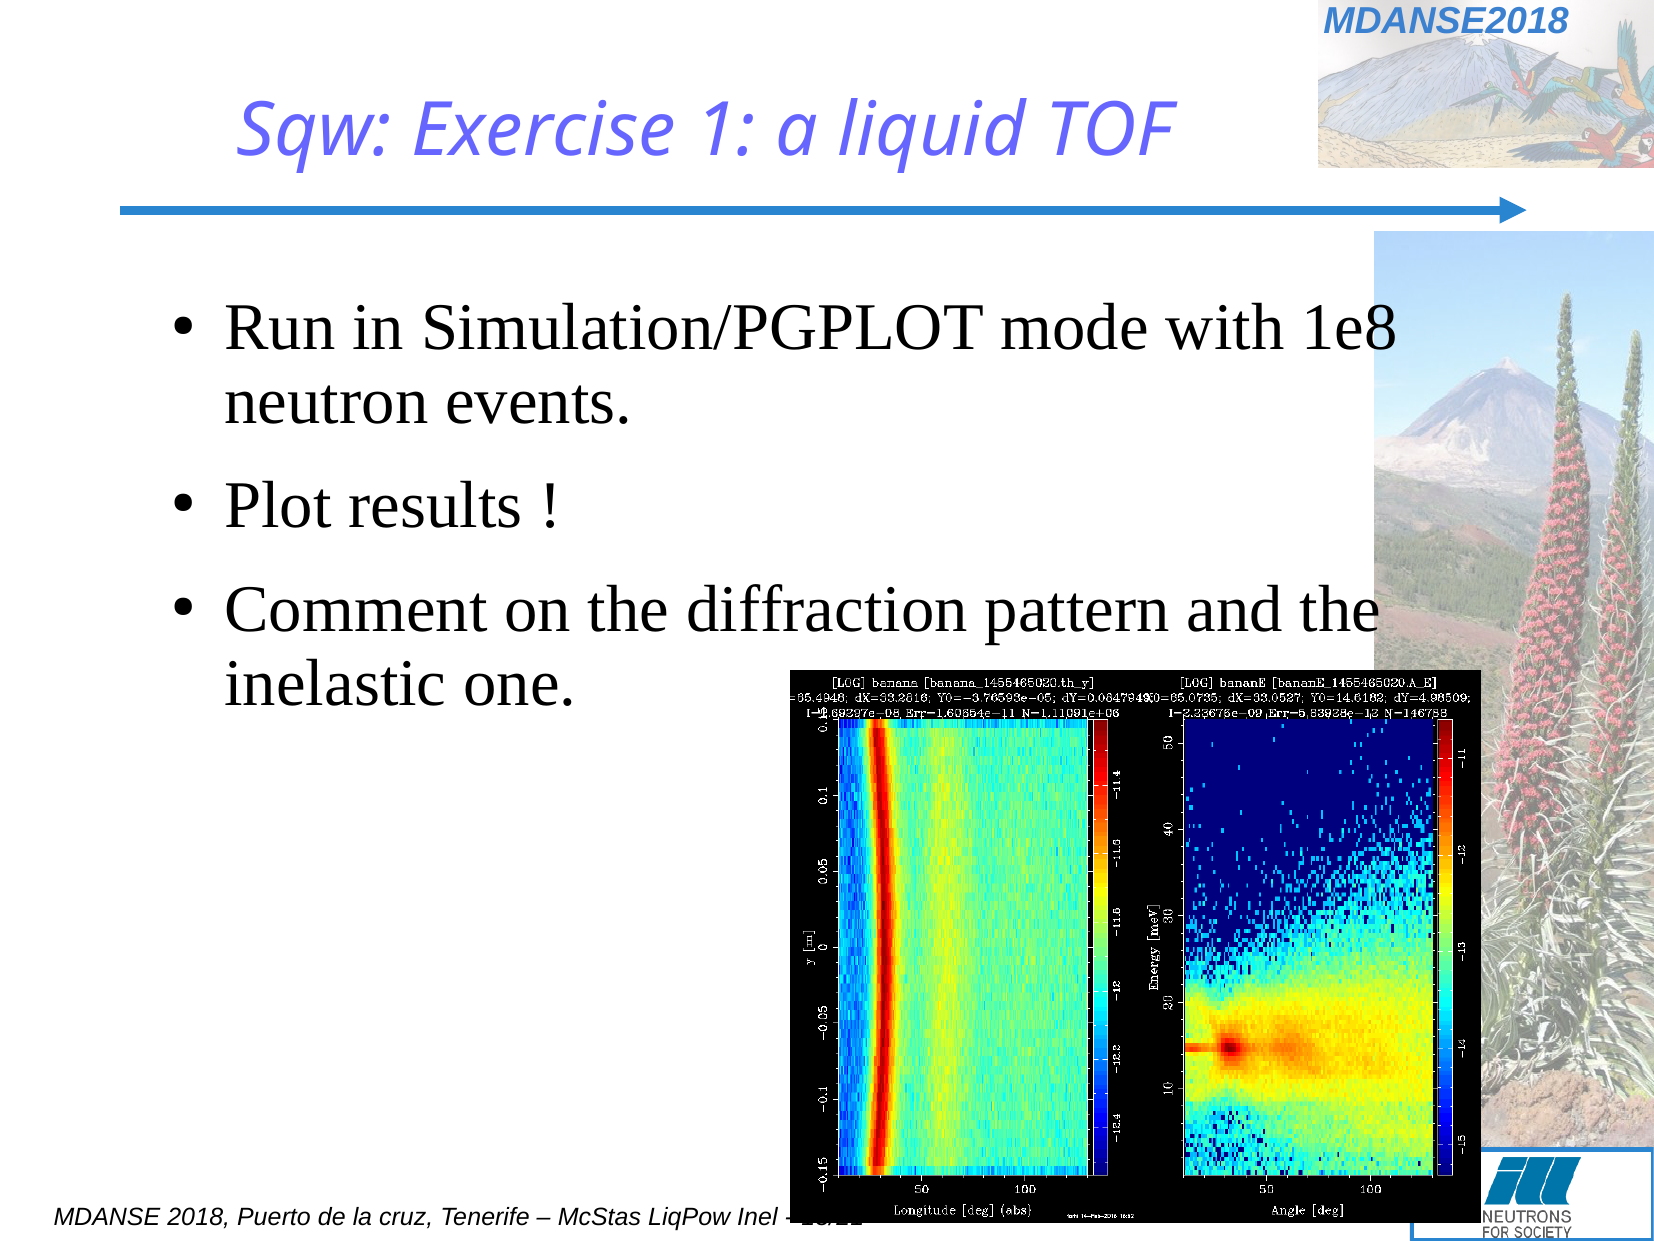

# Sqw: Exercise 1: a liquid TOF
Run in Simulation/PGPLOT mode with 1e8 neutron events.
Plot results !
Comment on the diffraction pattern and the inelastic one.